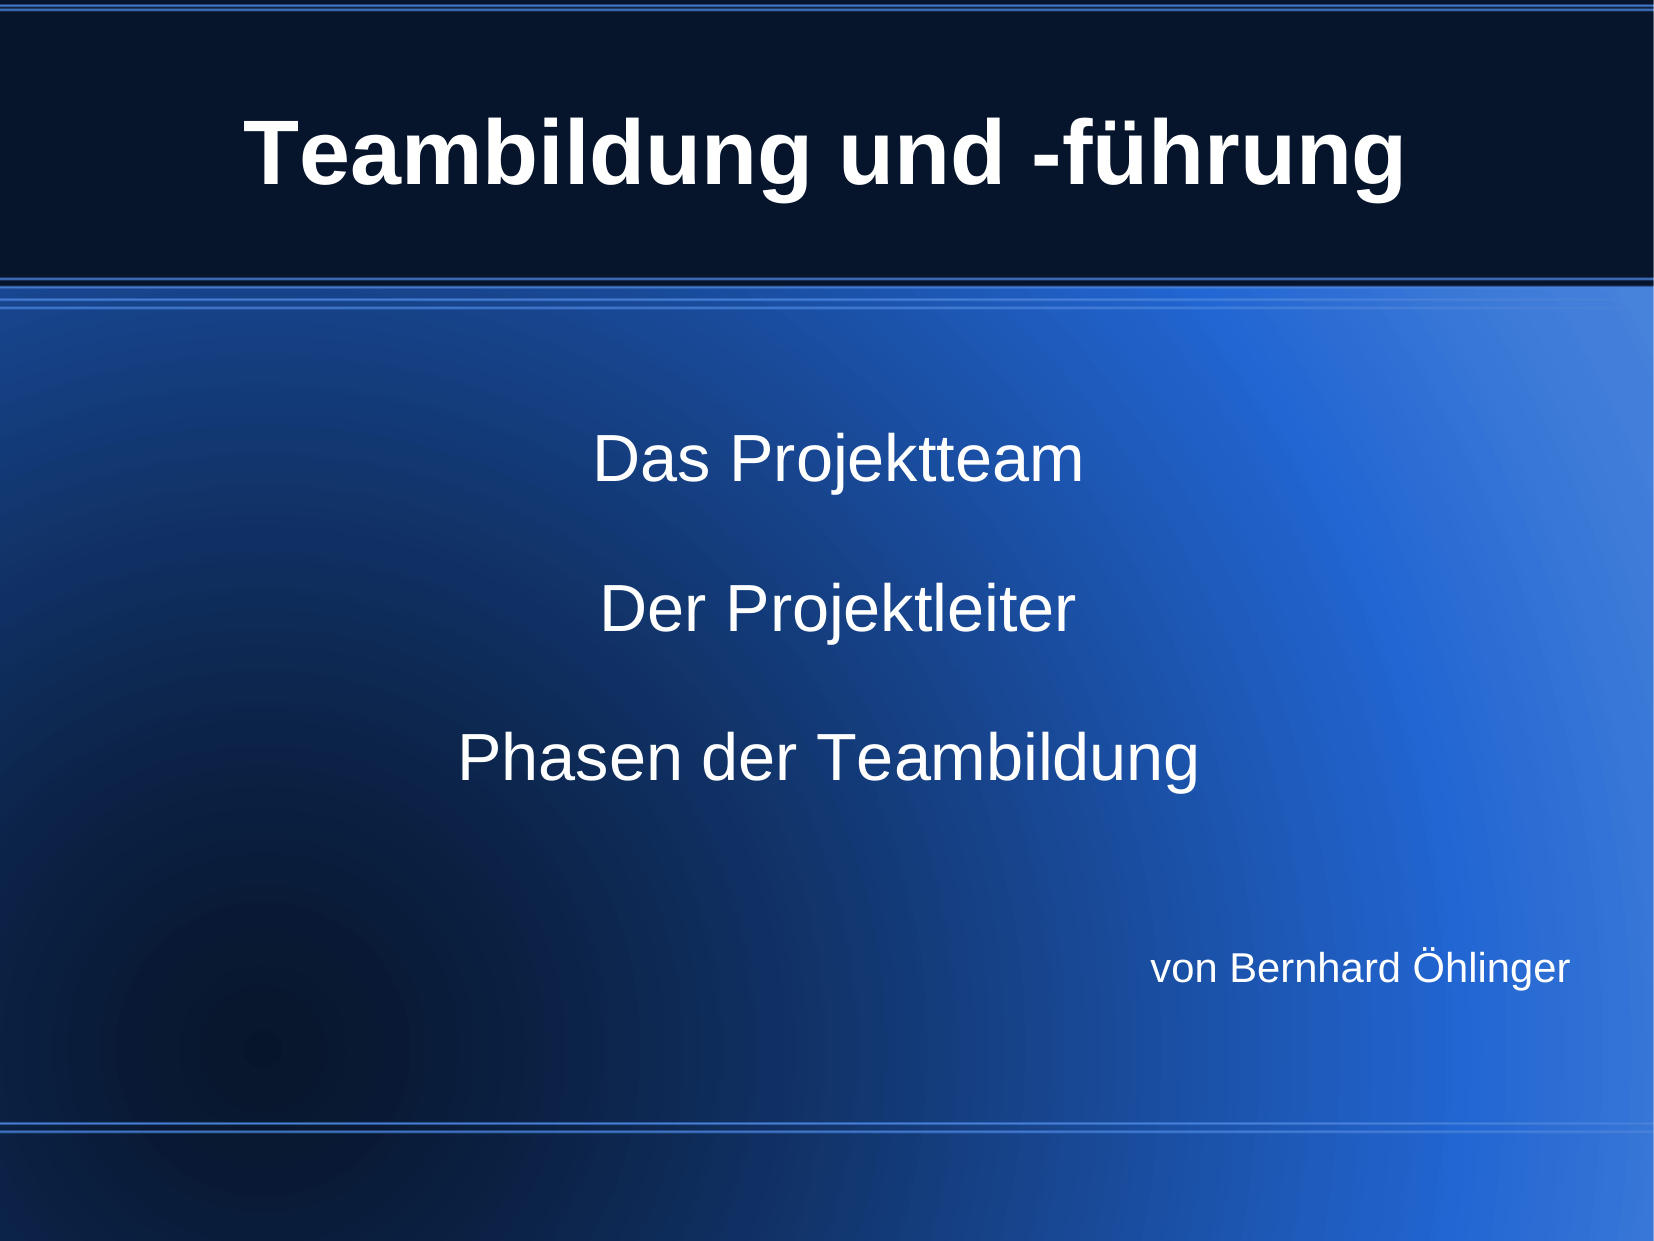

# Teambildung und -führung
Das Projektteam
Der Projektleiter
Phasen der Teambildung
von Bernhard Öhlinger